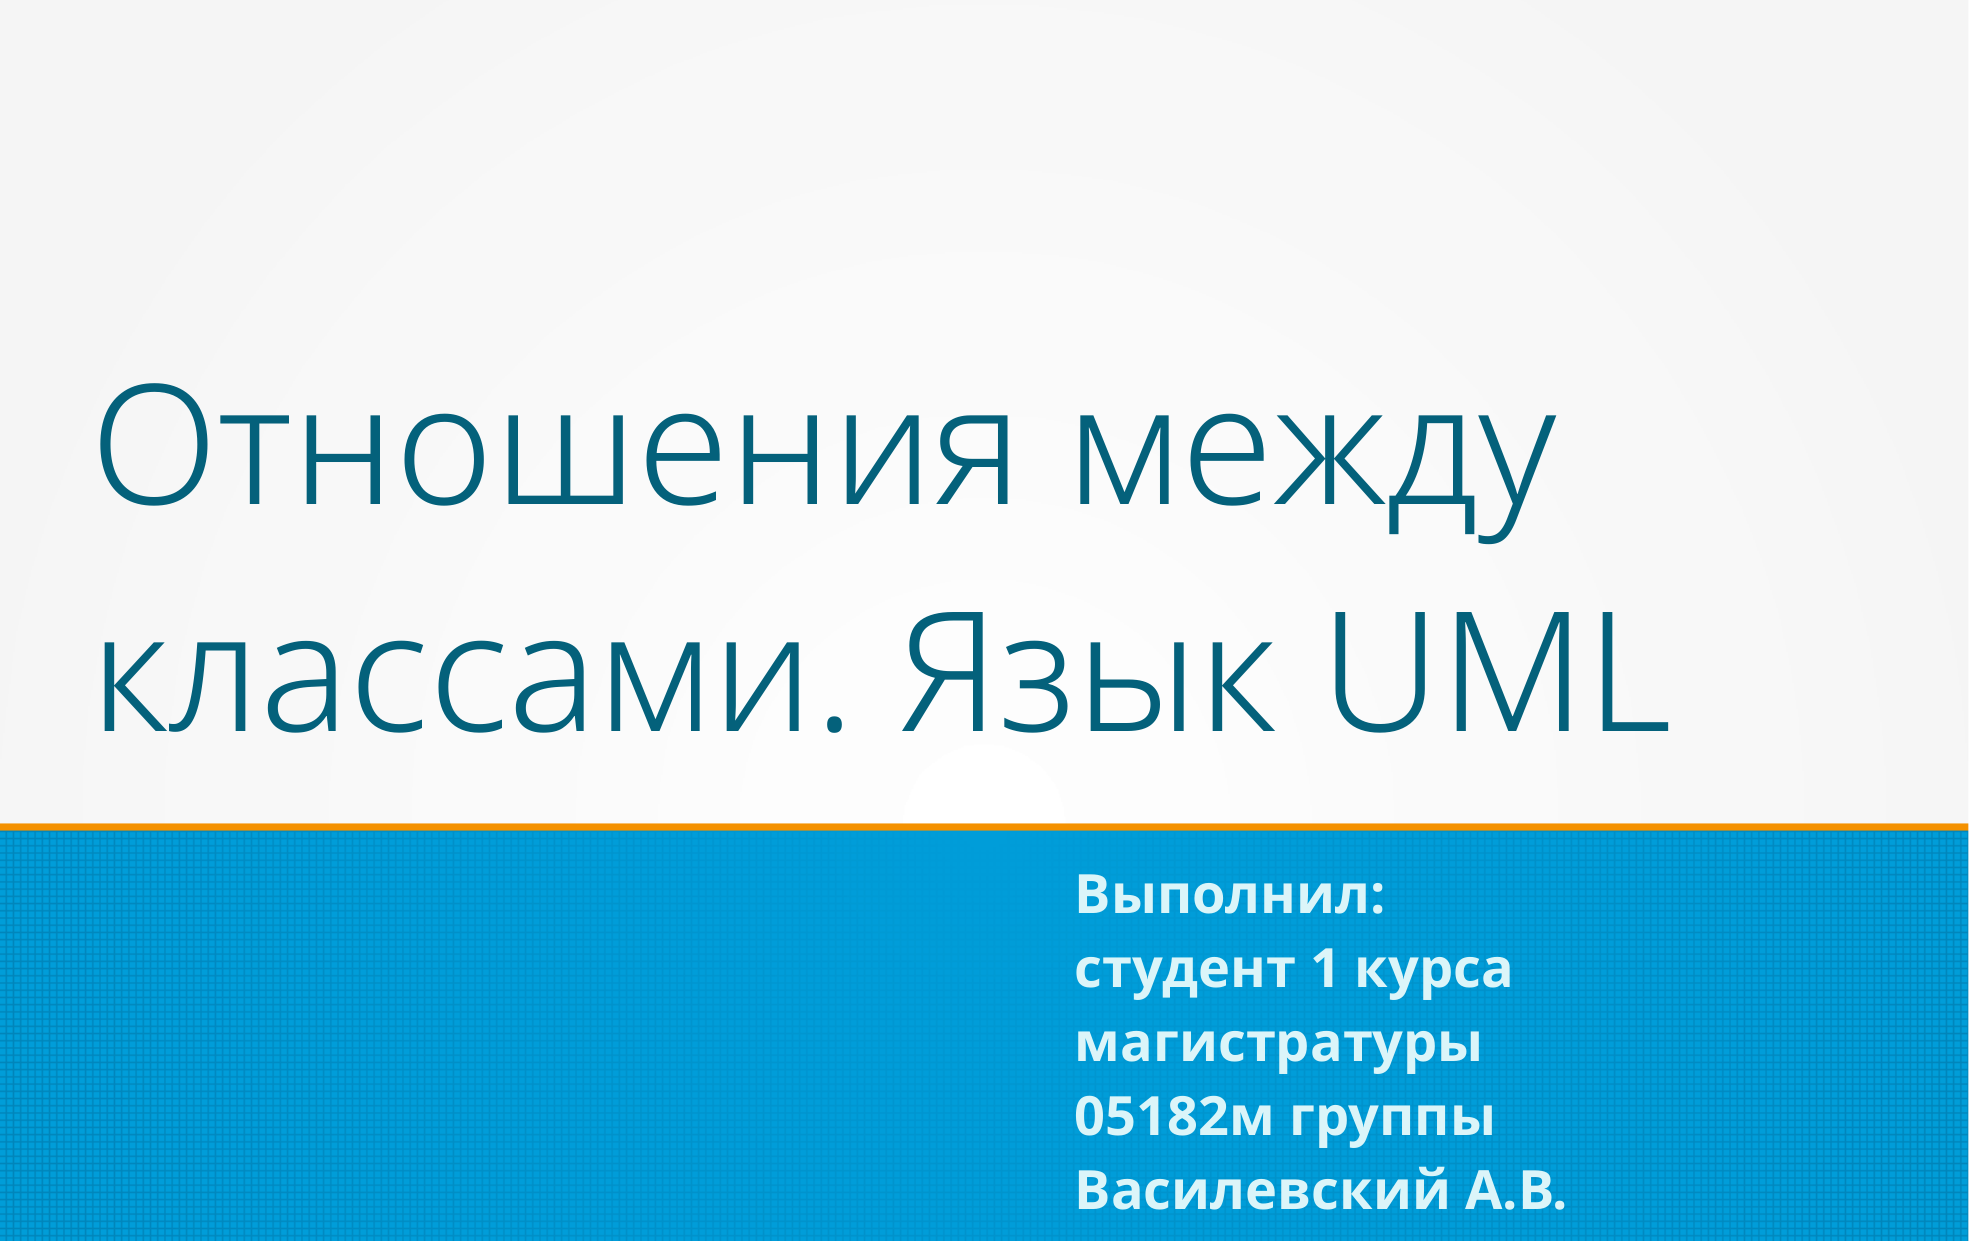

# Отношения между классами. Язык UML
Выполнил:
студент 1 курса магистратуры
05182м группы
Василевский А.В.